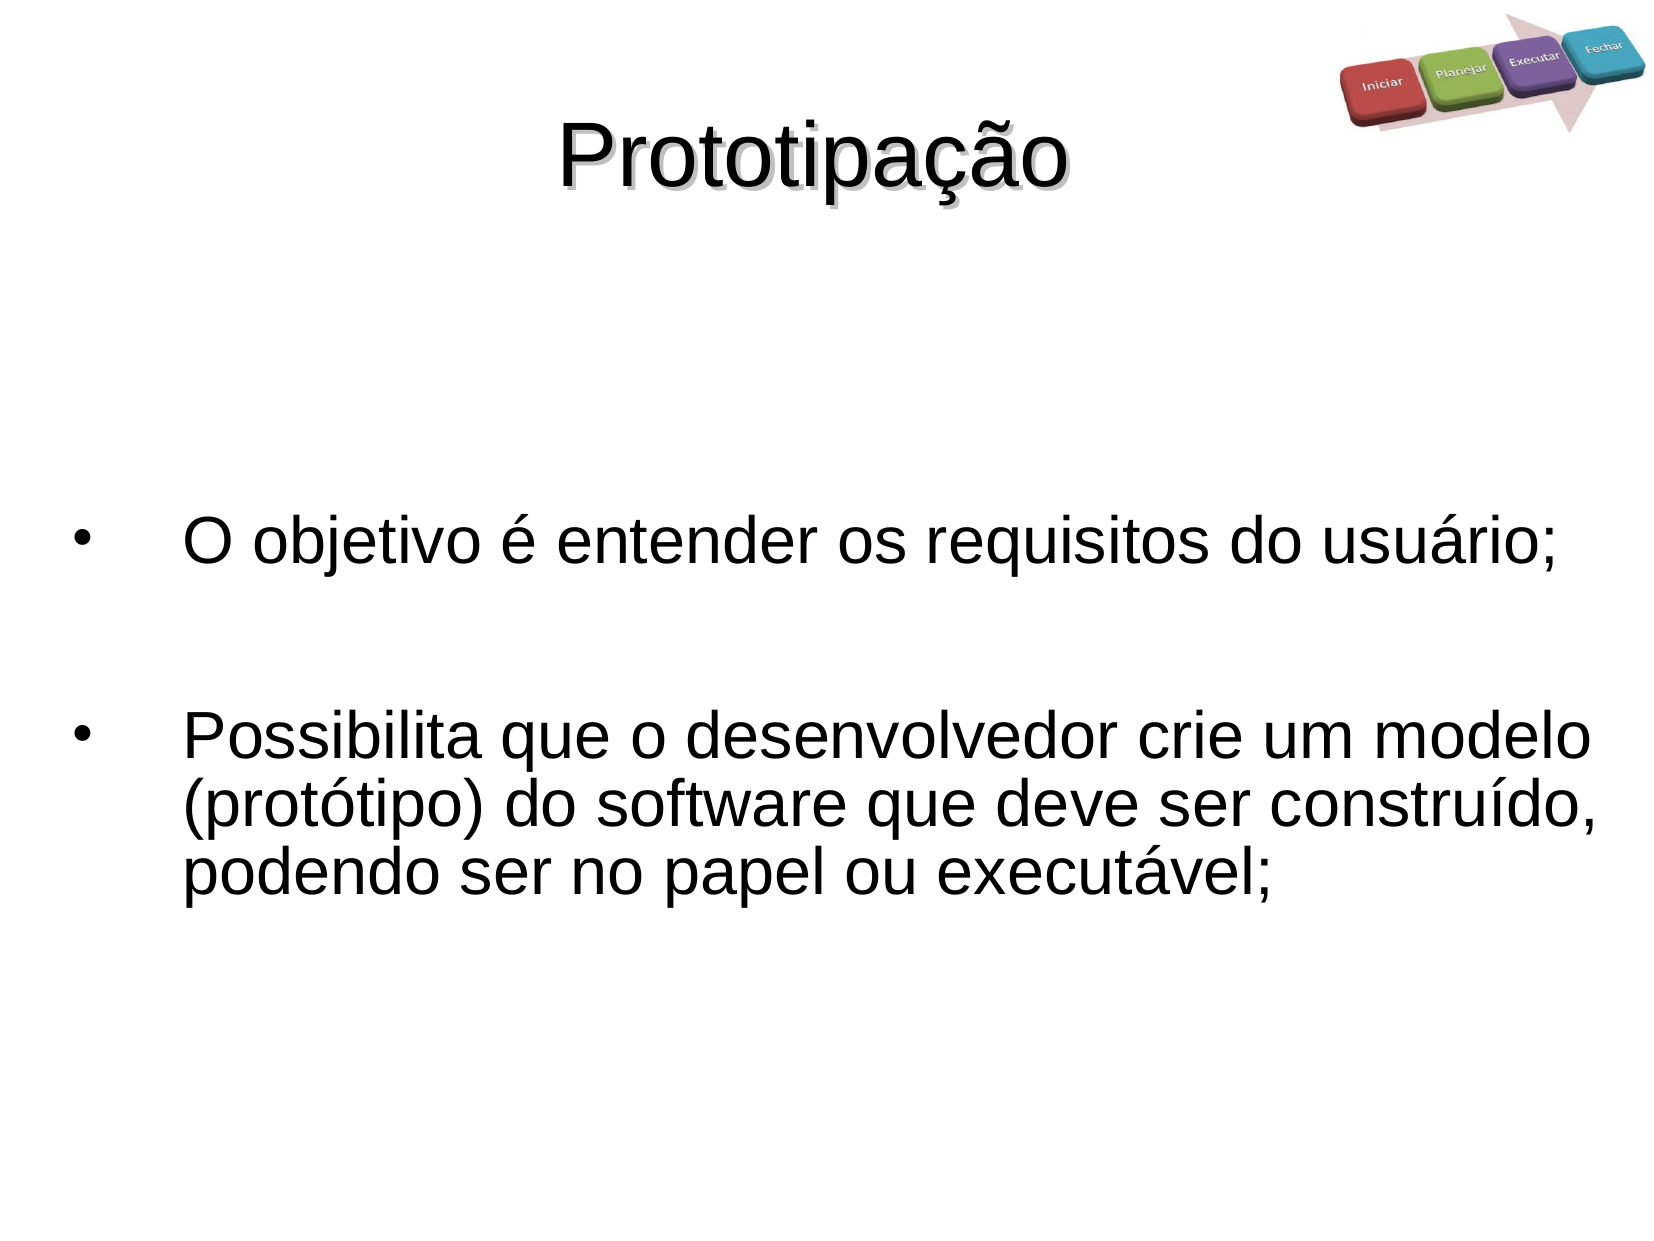

# Prototipação
O objetivo é entender os requisitos do usuário;
Possibilita que o desenvolvedor crie um modelo (protótipo) do software que deve ser construído, podendo ser no papel ou executável;